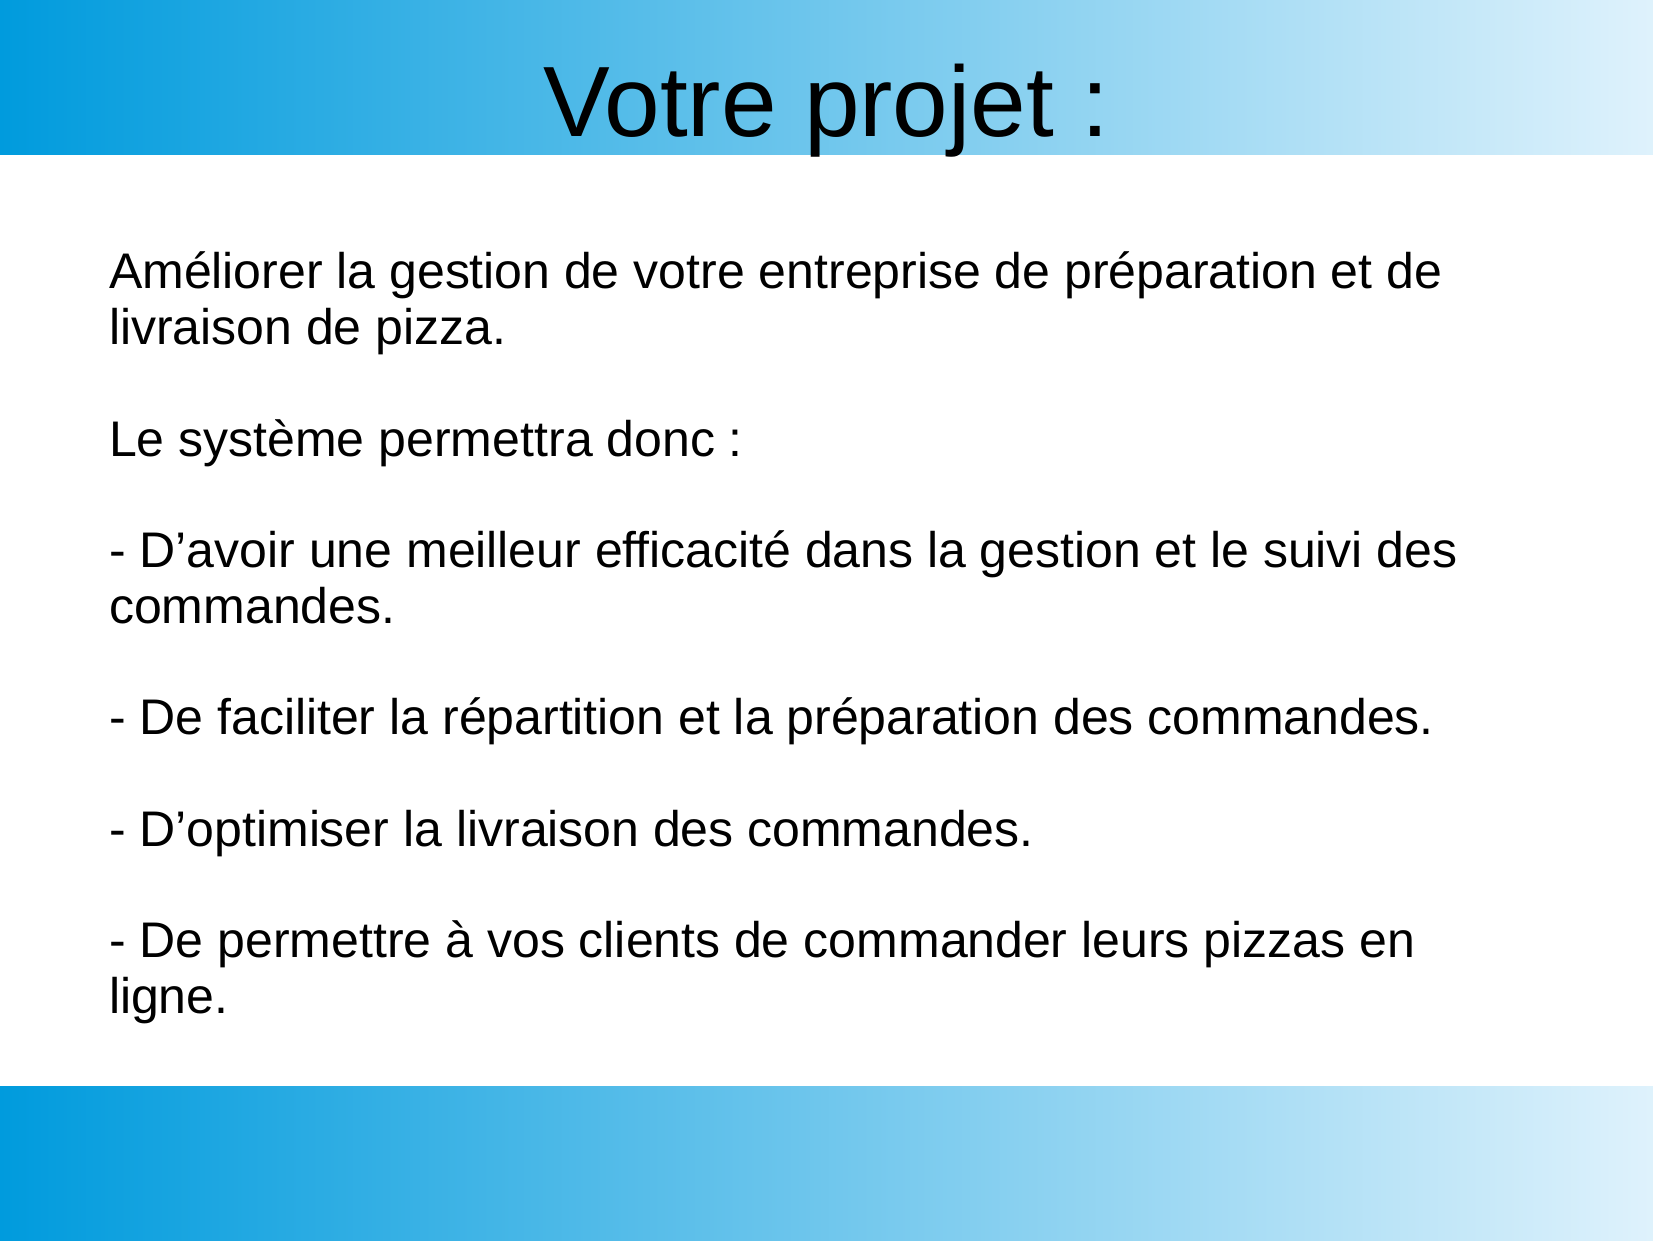

# Votre projet :
Améliorer la gestion de votre entreprise de préparation et de livraison de pizza.
Le système permettra donc :
- D’avoir une meilleur efficacité dans la gestion et le suivi des commandes.
- De faciliter la répartition et la préparation des commandes.
- D’optimiser la livraison des commandes.
- De permettre à vos clients de commander leurs pizzas en ligne.